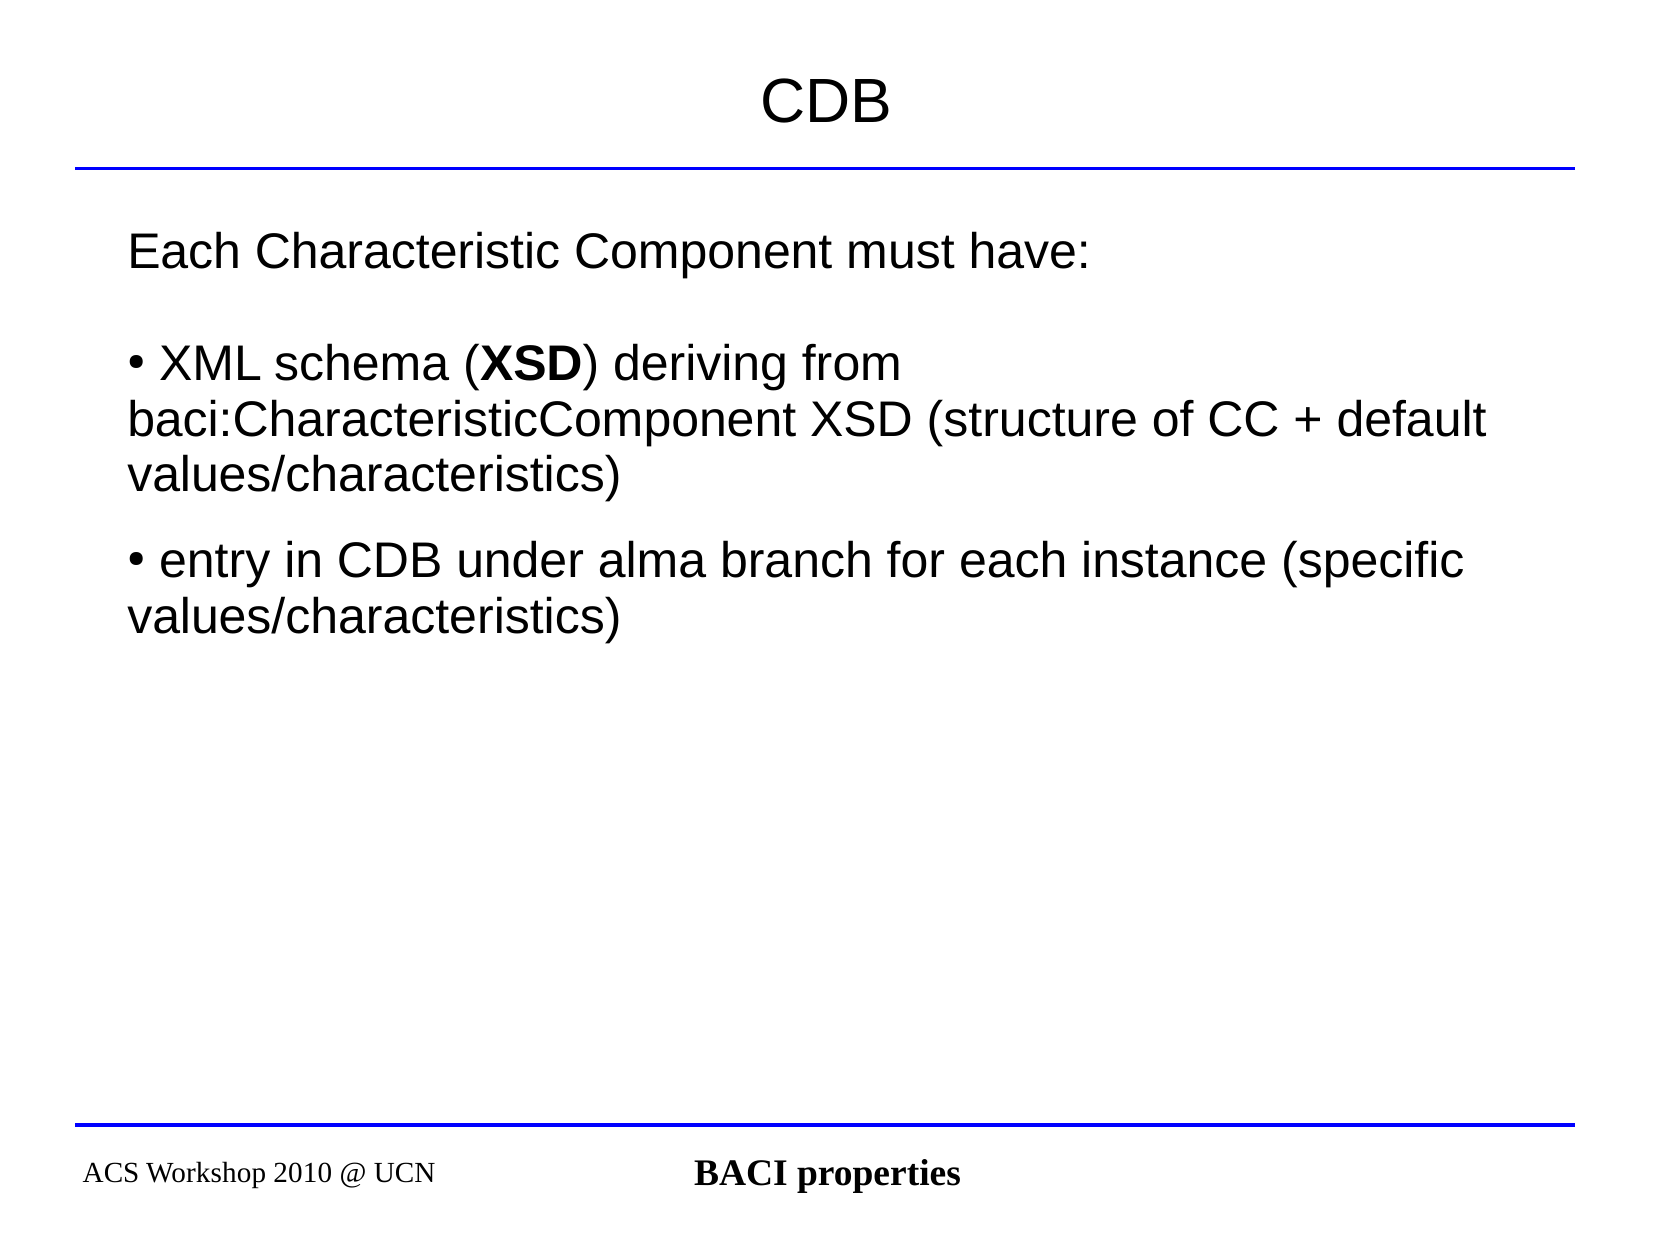

# CDB
Each Characteristic Component must have:
 XML schema (XSD) deriving from baci:CharacteristicComponent XSD (structure of CC + default values/characteristics)
 entry in CDB under alma branch for each instance (specific values/characteristics)